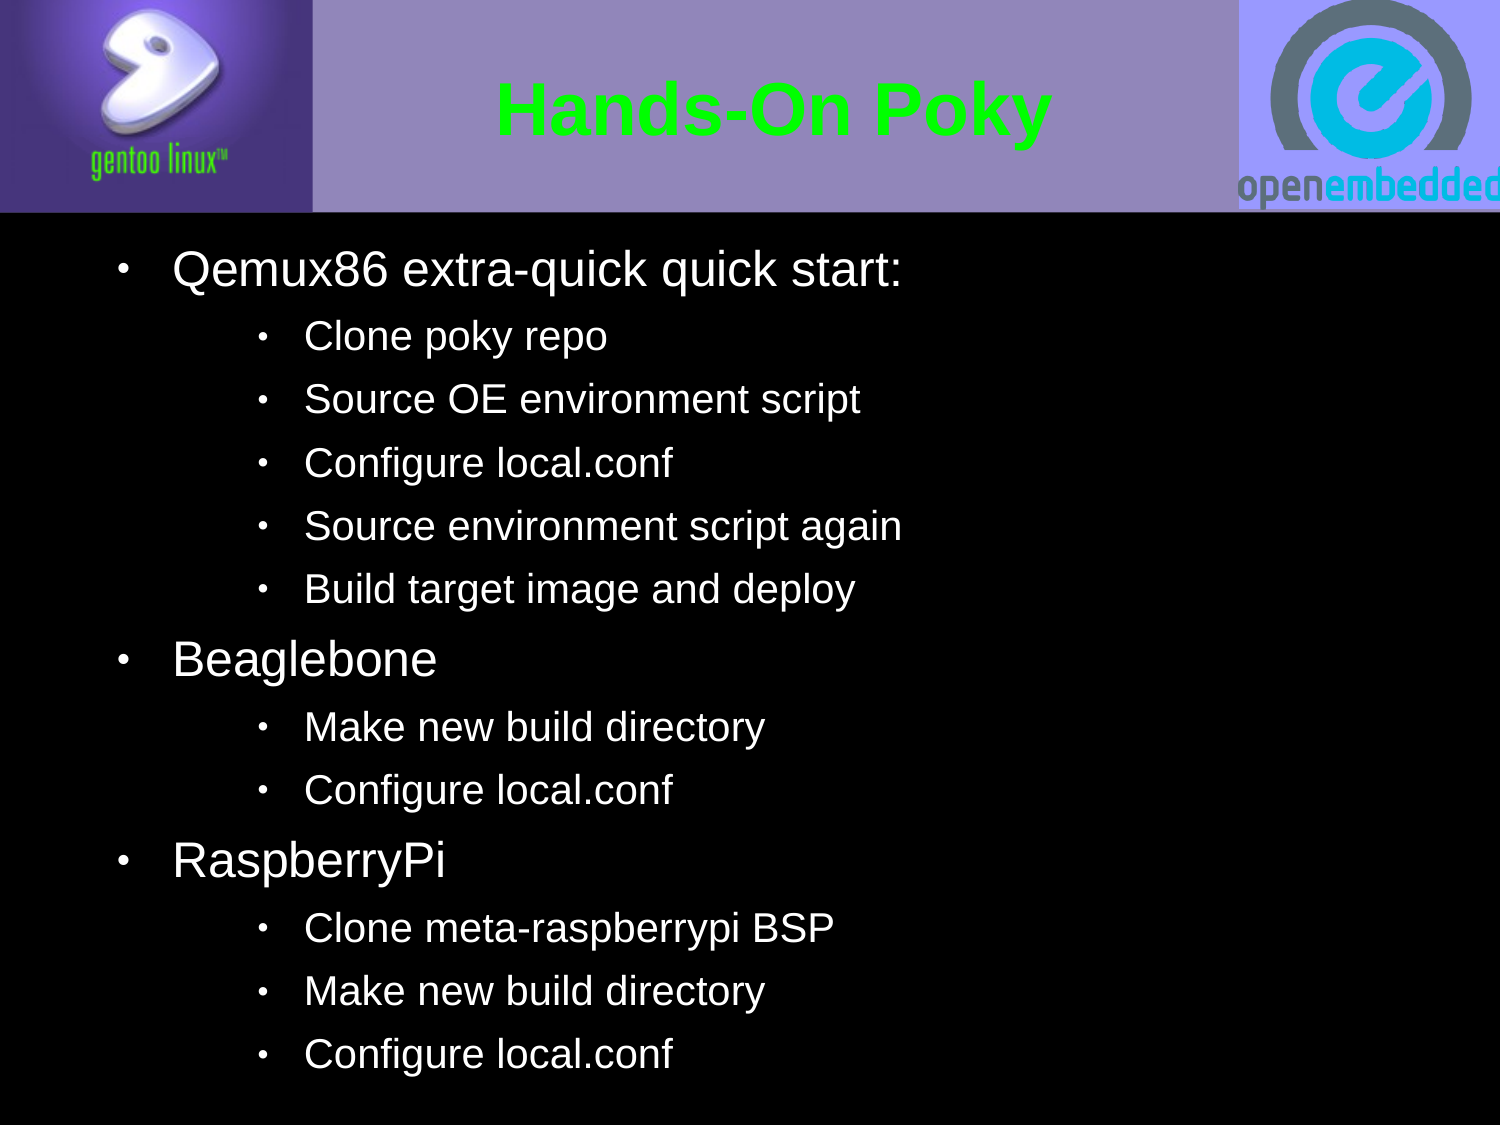

# Hands-On Poky
Qemux86 extra-quick quick start:
Clone poky repo
Source OE environment script
Configure local.conf
Source environment script again
Build target image and deploy
Beaglebone
Make new build directory
Configure local.conf
RaspberryPi
Clone meta-raspberrypi BSP
Make new build directory
Configure local.conf